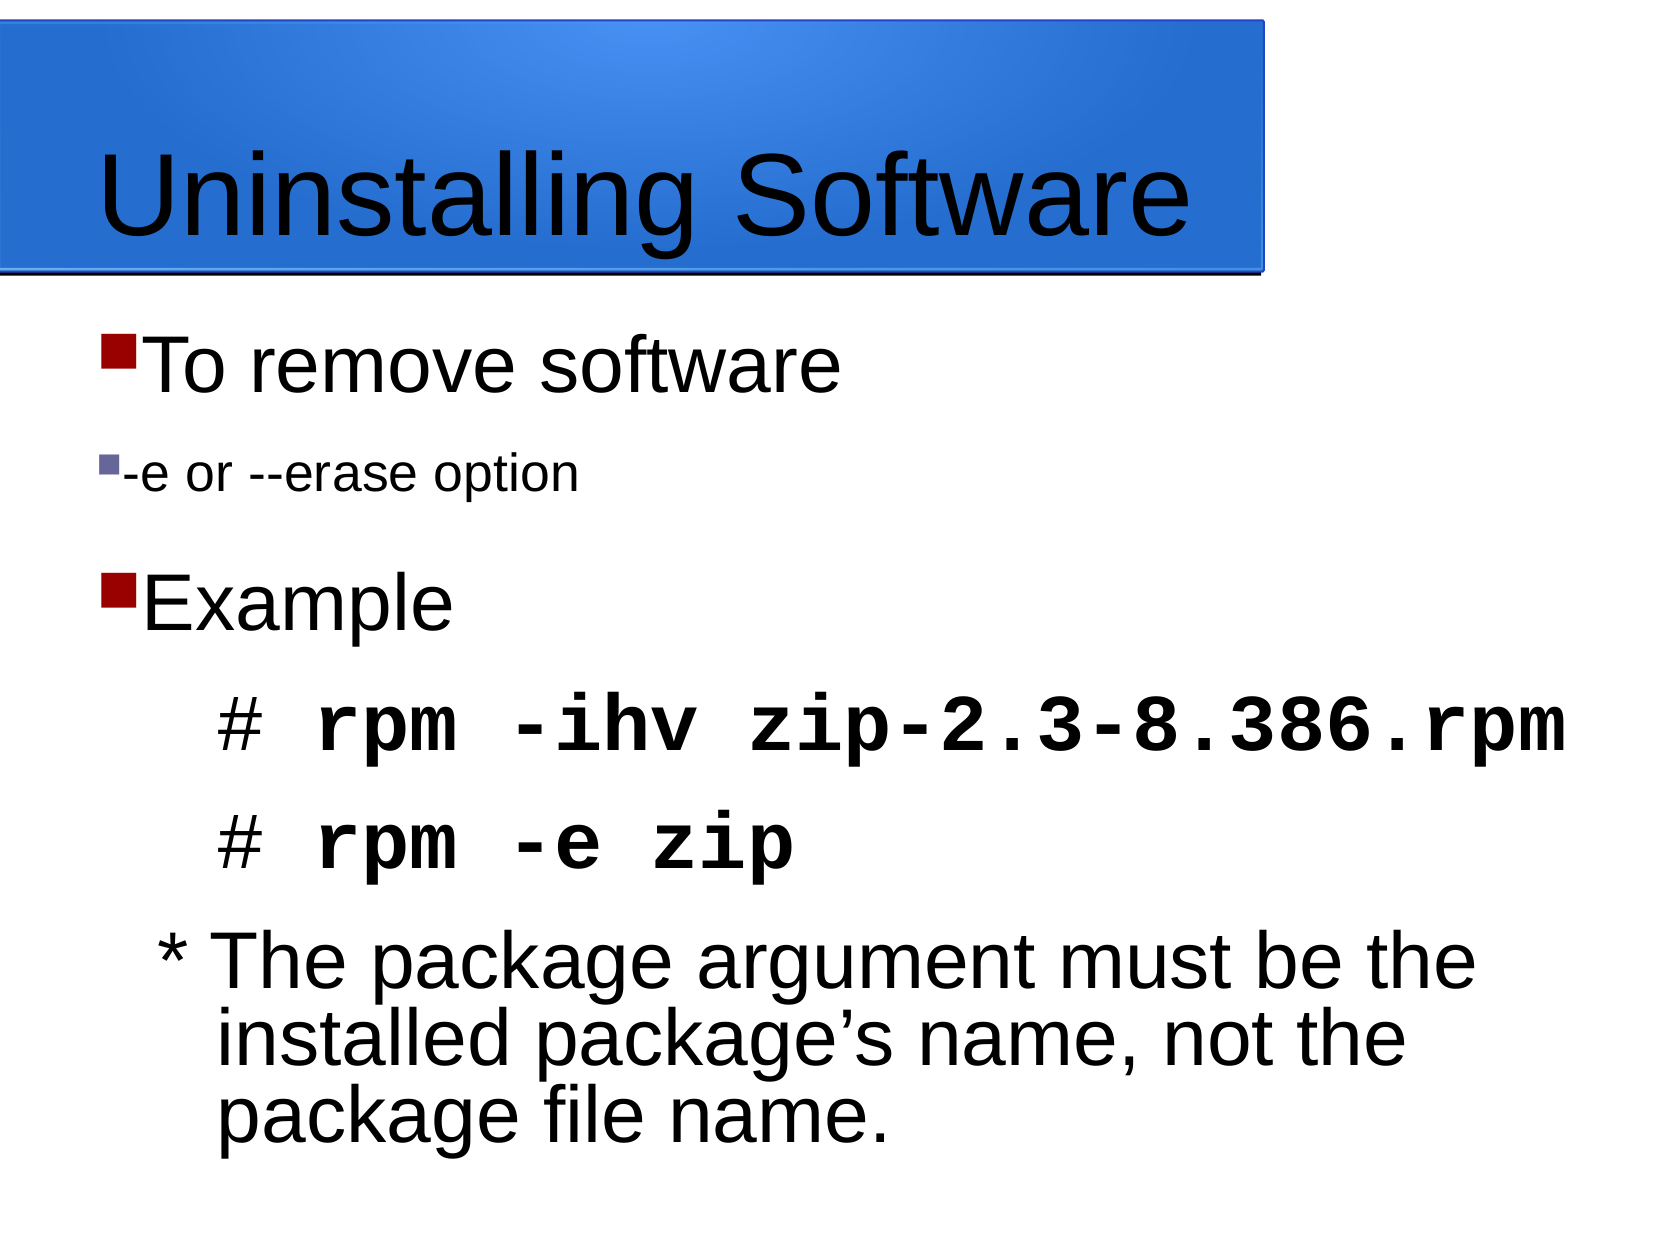

# Uninstalling Software
To remove software
-e or --erase option
Example
	# rpm -ihv zip-2.3-8.386.rpm
	# rpm -e zip
* The package argument must be the installed package’s name, not the package file name.